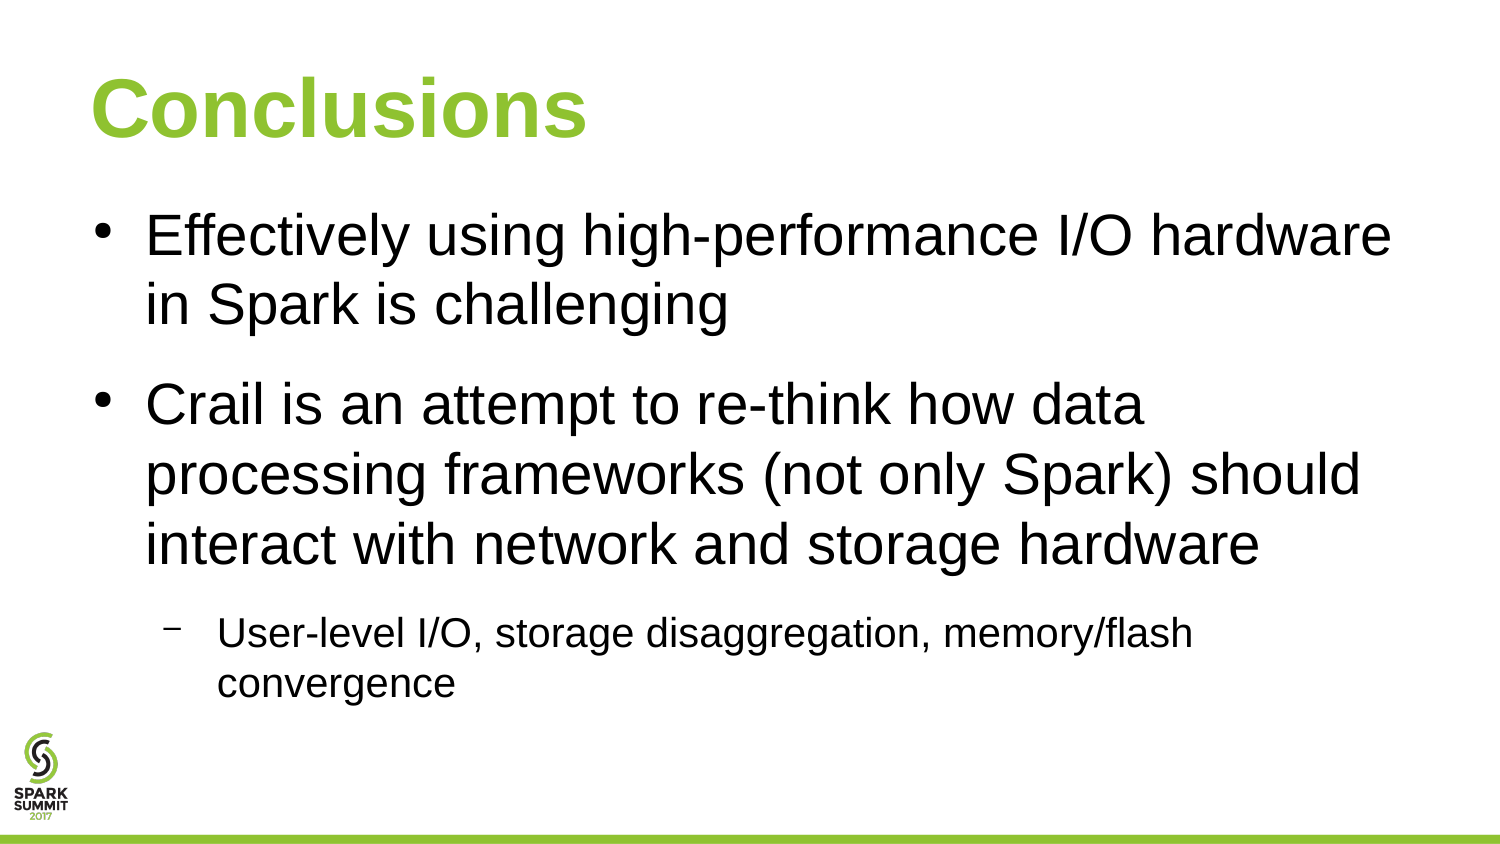

# Conclusions
Effectively using high-performance I/O hardware in Spark is challenging
Crail is an attempt to re-think how data processing frameworks (not only Spark) should interact with network and storage hardware
User-level I/O, storage disaggregation, memory/flash convergence